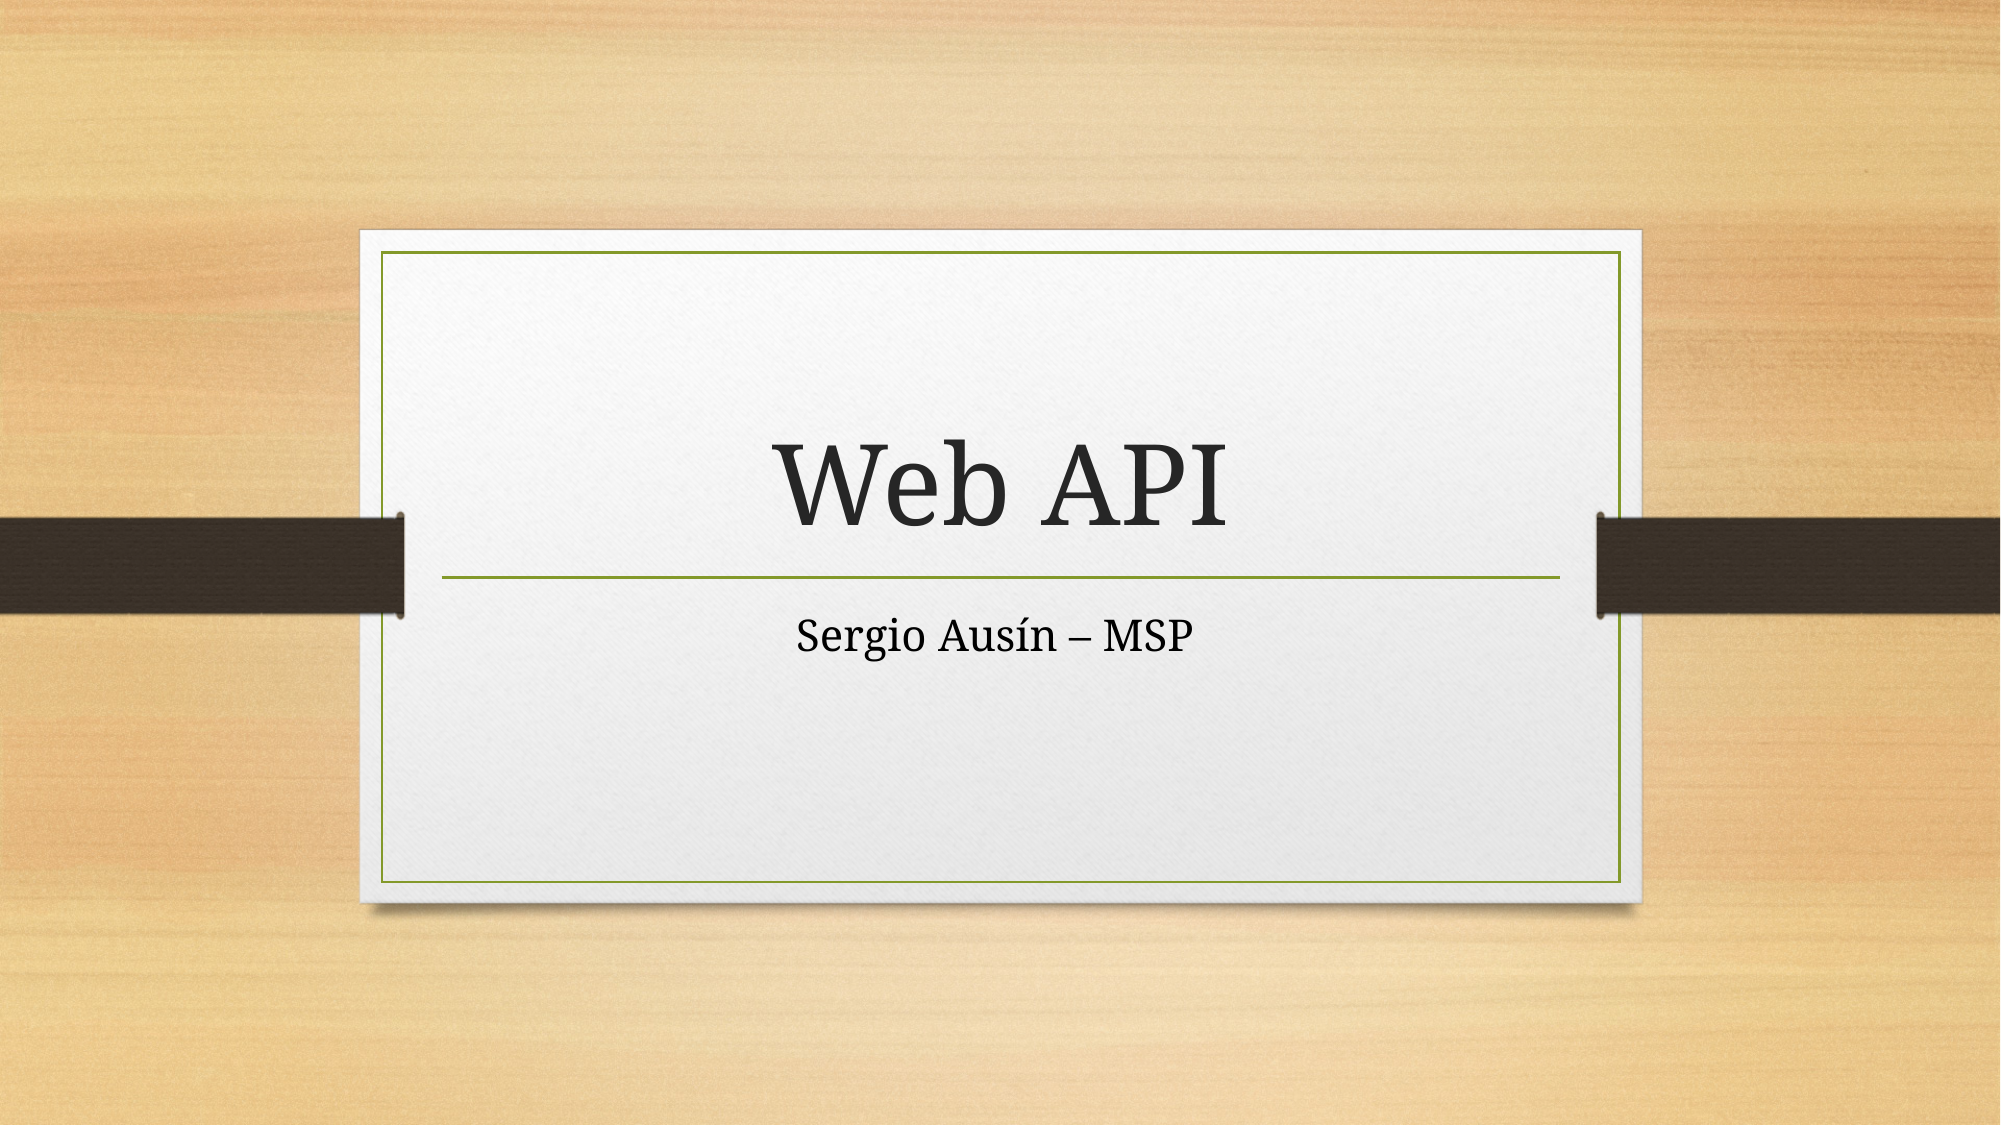

# Web API
Sergio Ausín – MSP